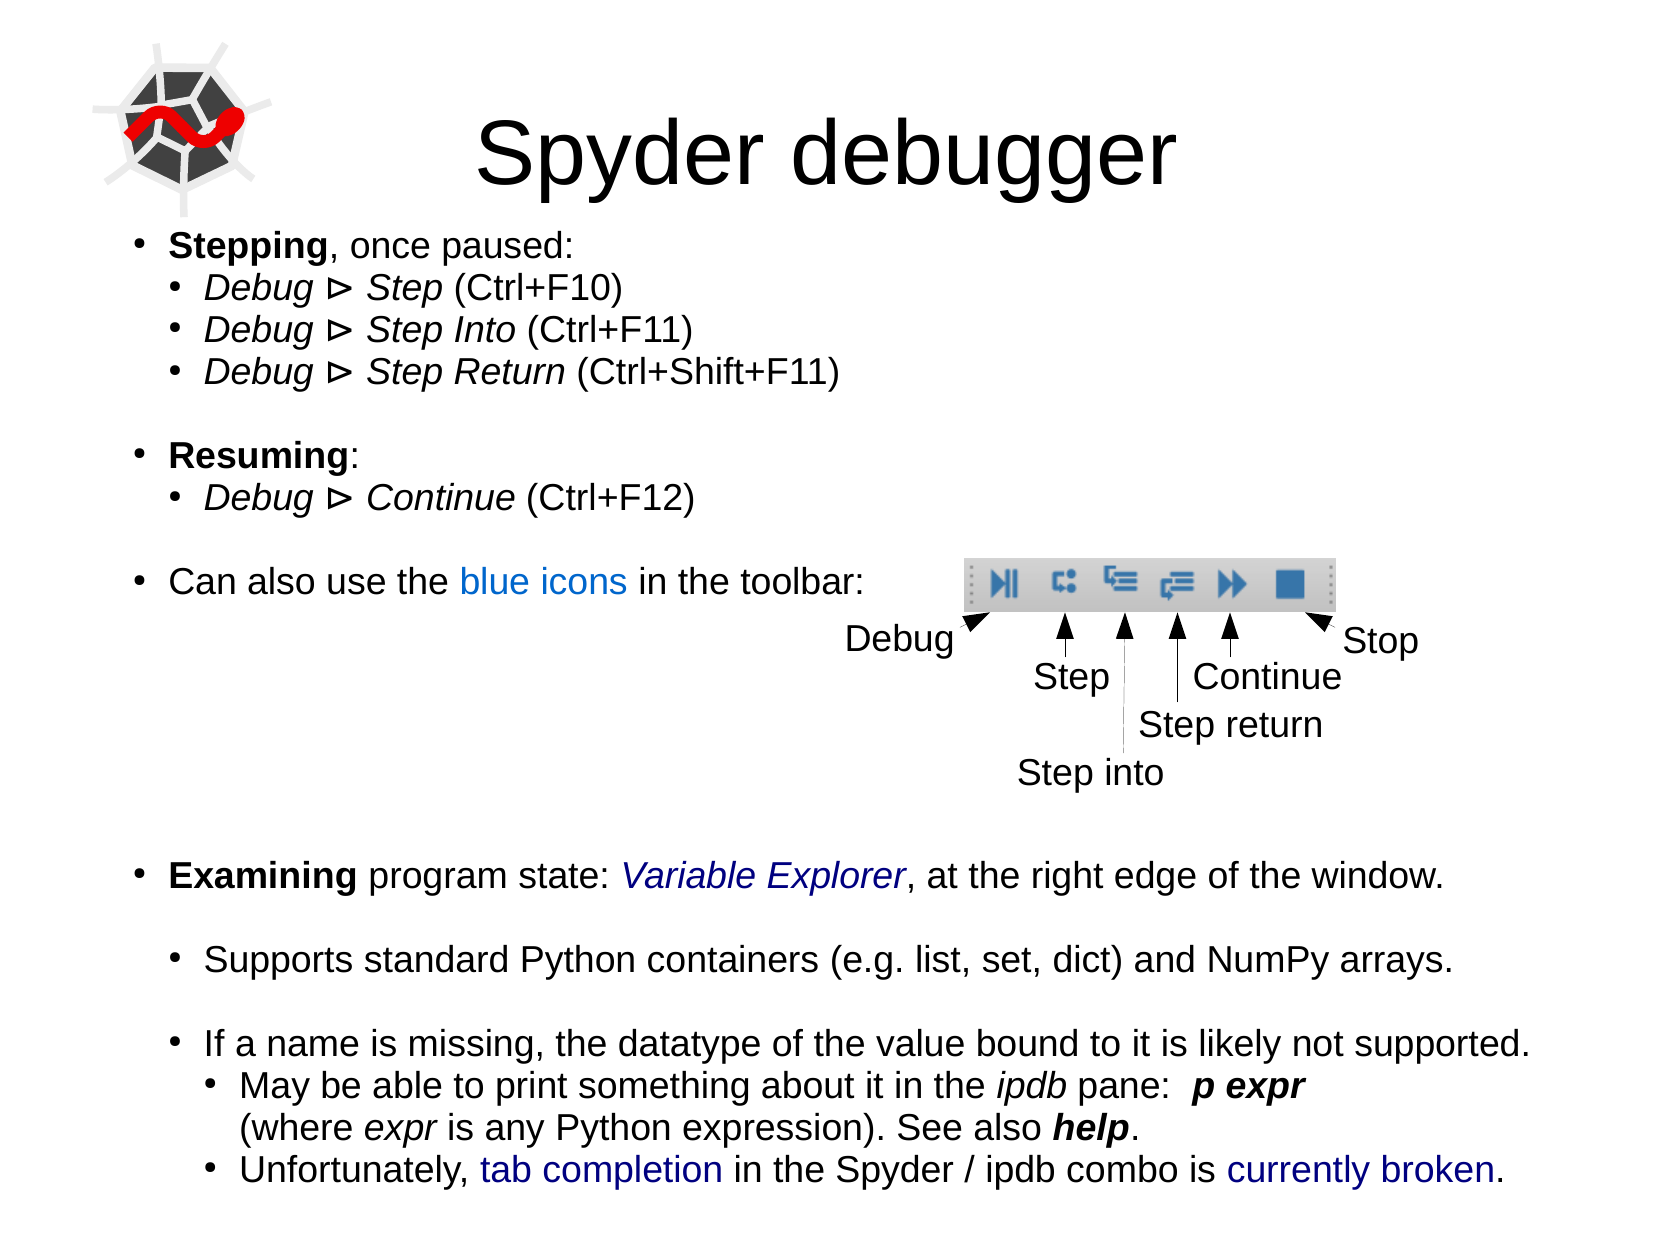

# Spyder debugger
Stepping, once paused:
Debug ⊳ Step (Ctrl+F10)
Debug ⊳ Step Into (Ctrl+F11)
Debug ⊳ Step Return (Ctrl+Shift+F11)
Resuming:
Debug ⊳ Continue (Ctrl+F12)
Can also use the blue icons in the toolbar:
Examining program state: Variable Explorer, at the right edge of the window.
Supports standard Python containers (e.g. list, set, dict) and NumPy arrays.
If a name is missing, the datatype of the value bound to it is likely not supported.
May be able to print something about it in the ipdb pane: p expr
(where expr is any Python expression). See also help.
Unfortunately, tab completion in the Spyder / ipdb combo is currently broken.
Debug
Stop
Step
Continue
Step return
Step into